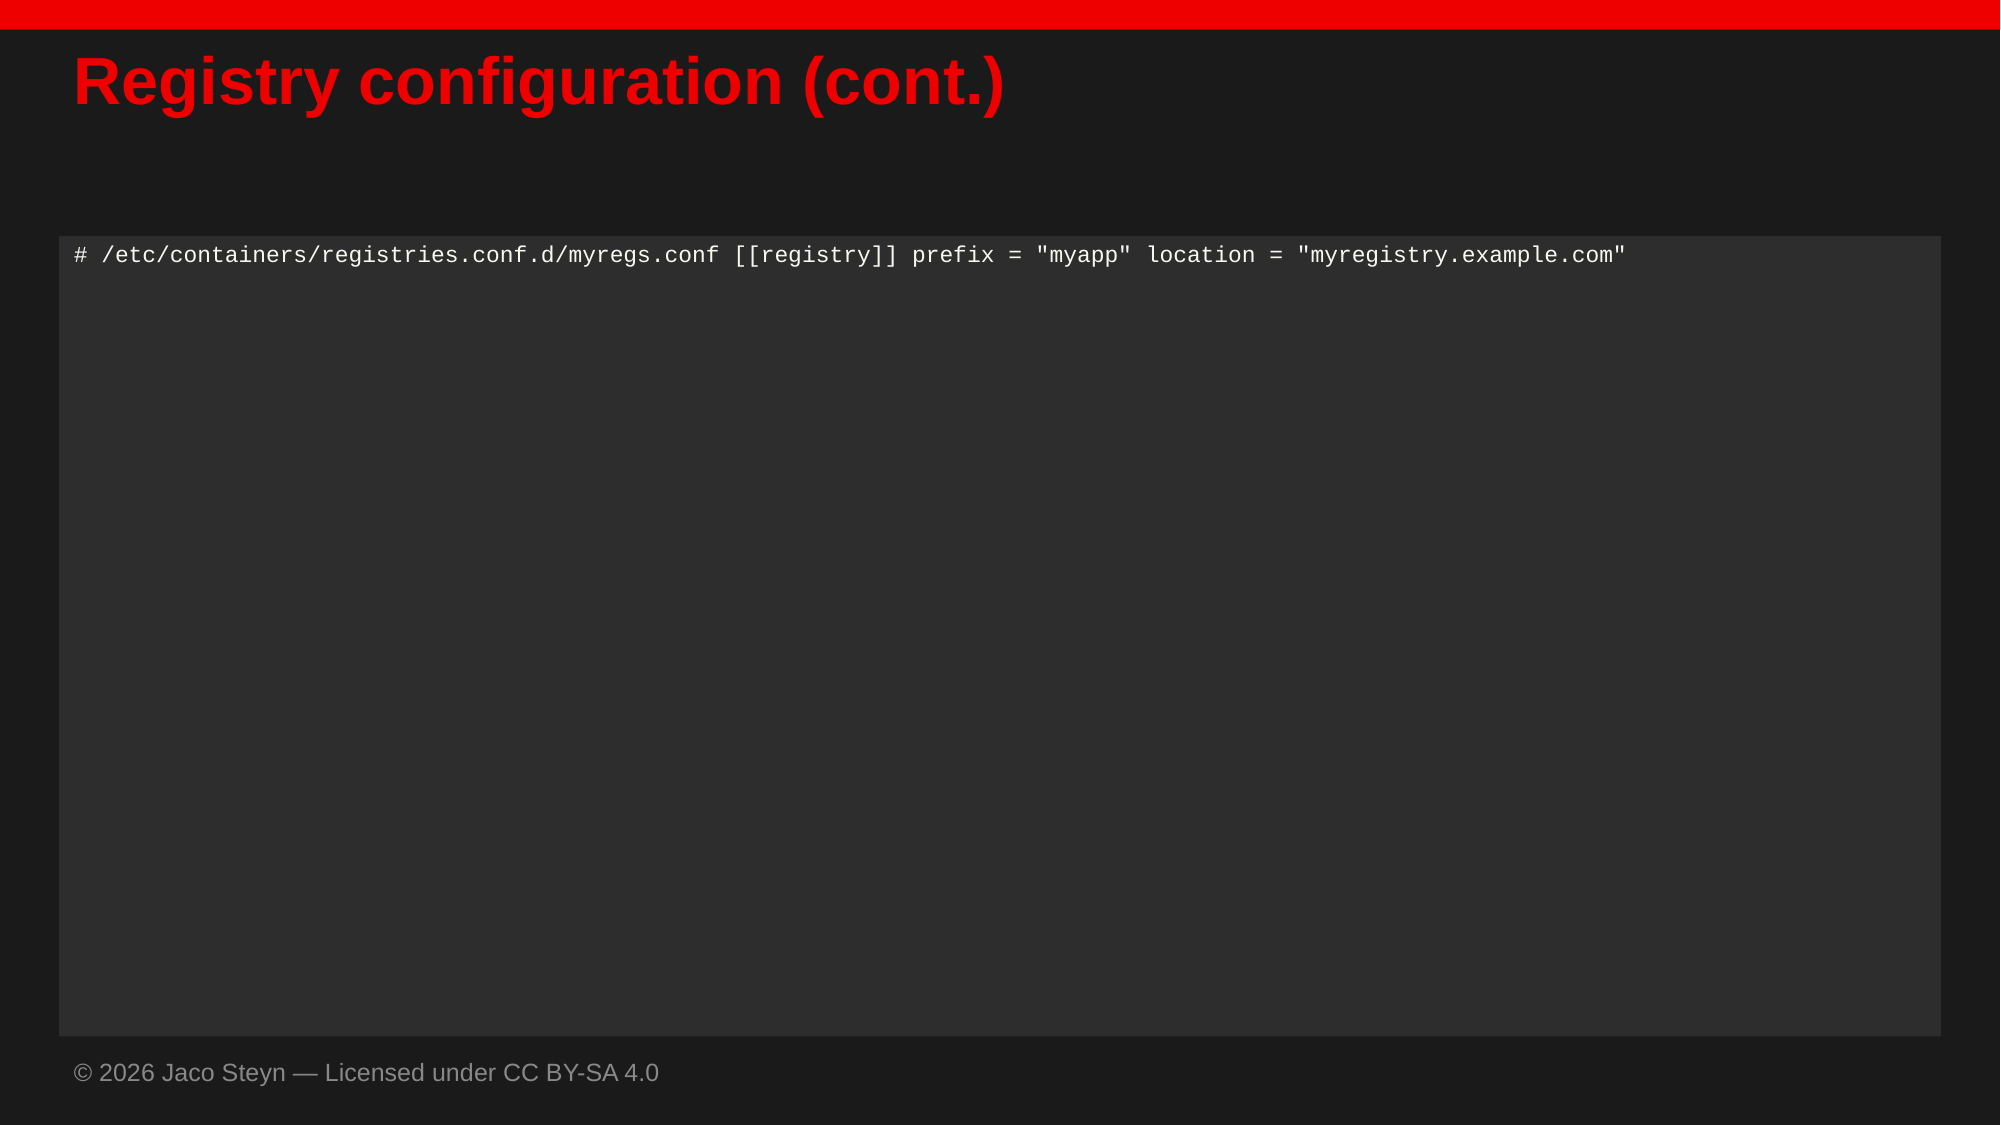

Registry configuration (cont.)
# /etc/containers/registries.conf.d/myregs.conf [[registry]] prefix = "myapp" location = "myregistry.example.com"
© 2026 Jaco Steyn — Licensed under CC BY-SA 4.0